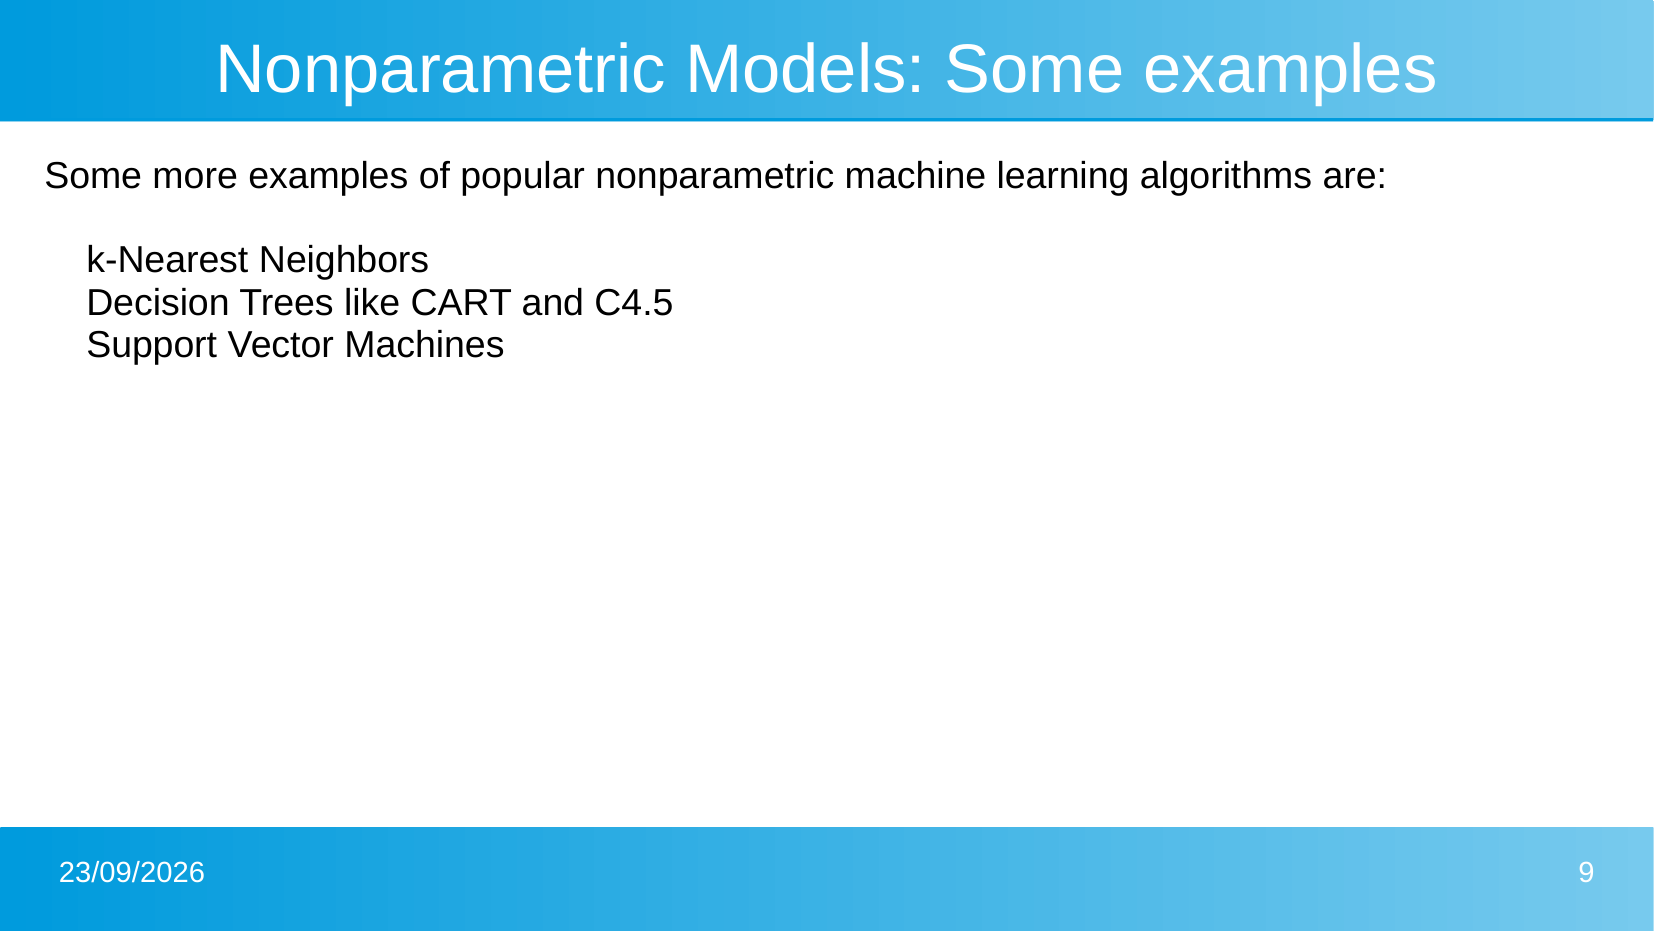

# Nonparametric Models: Some examples
Some more examples of popular nonparametric machine learning algorithms are:
 k-Nearest Neighbors
 Decision Trees like CART and C4.5
 Support Vector Machines
9